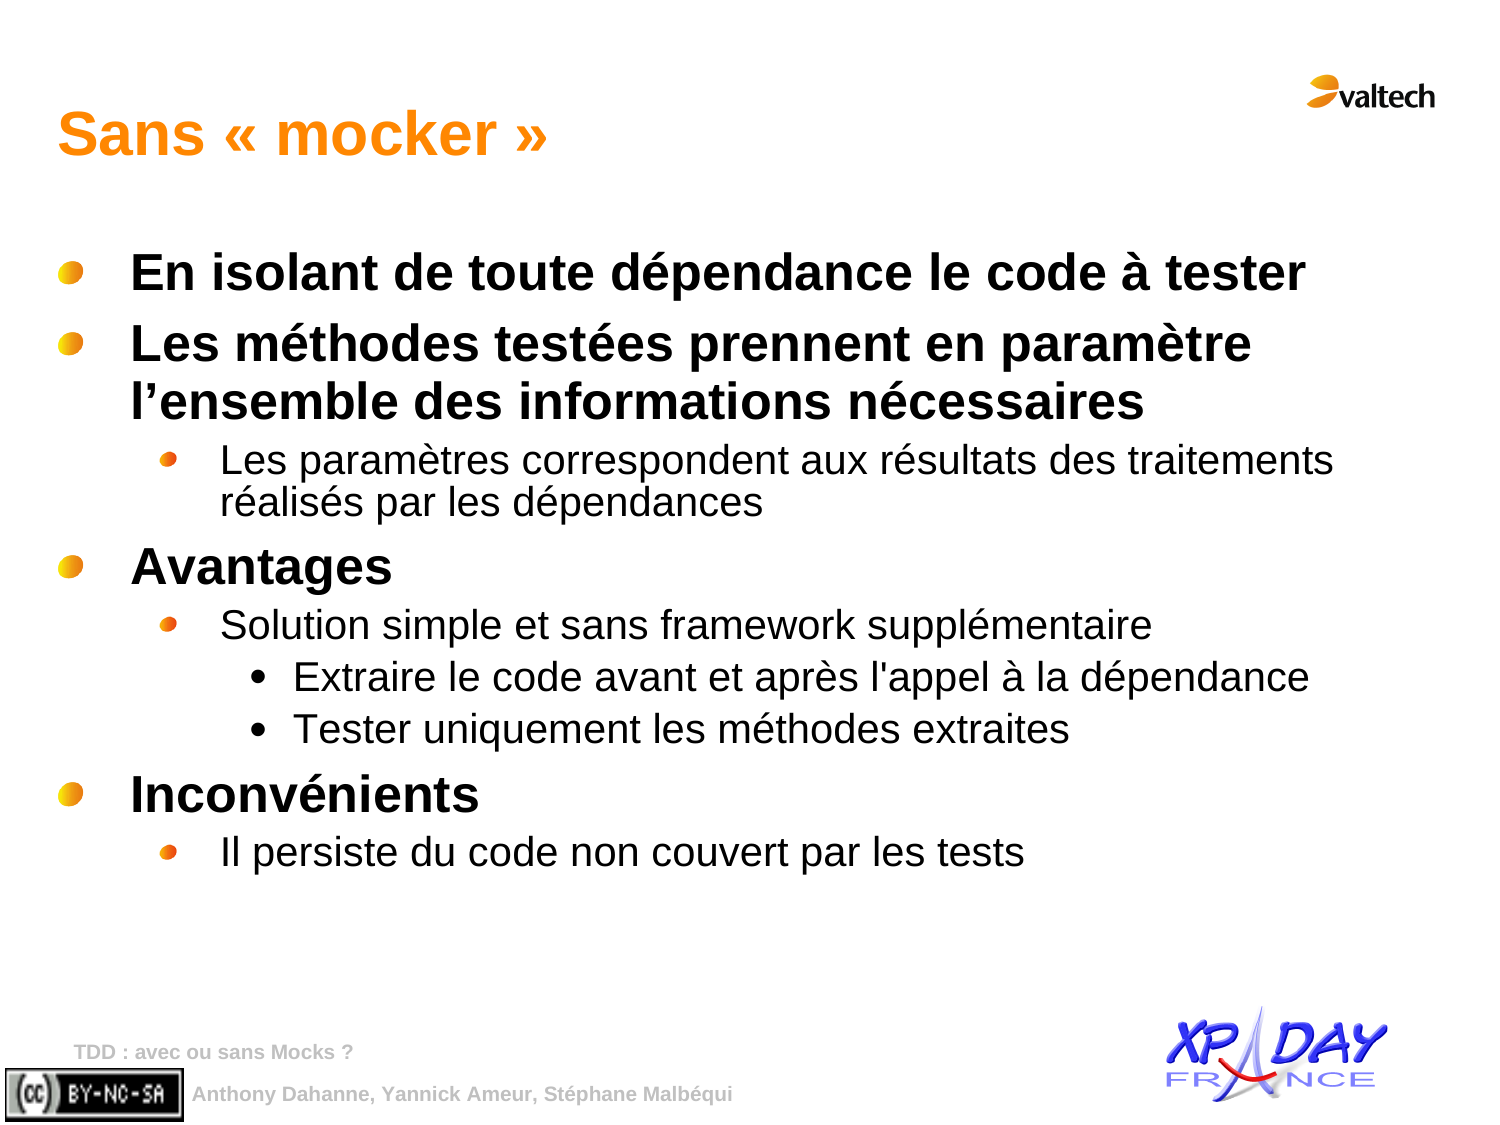

# Sans « mocker »
En isolant de toute dépendance le code à tester
Les méthodes testées prennent en paramètre l’ensemble des informations nécessaires
Les paramètres correspondent aux résultats des traitements réalisés par les dépendances
Avantages
Solution simple et sans framework supplémentaire
Extraire le code avant et après l'appel à la dépendance
Tester uniquement les méthodes extraites
Inconvénients
Il persiste du code non couvert par les tests
TDD : avec ou sans Mocks ?
10